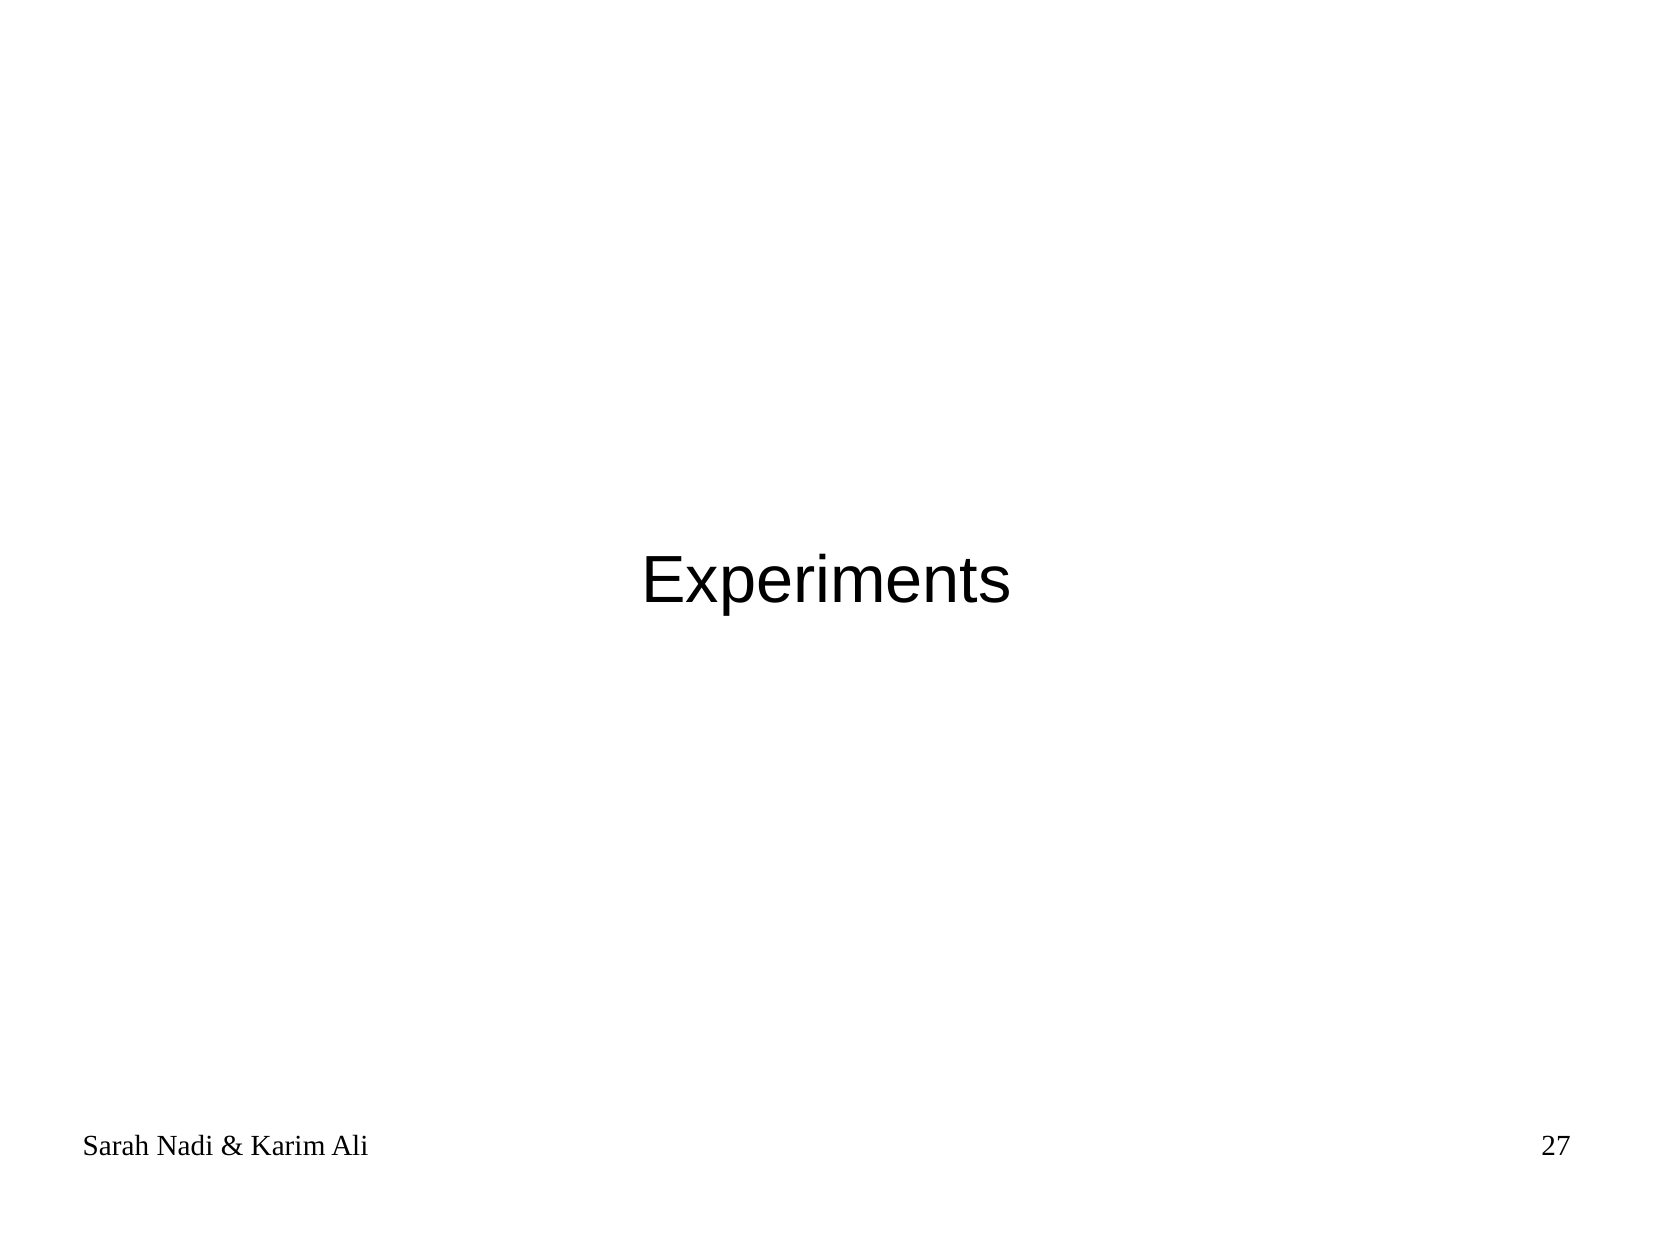

# Experiments
Sarah Nadi & Karim Ali
27